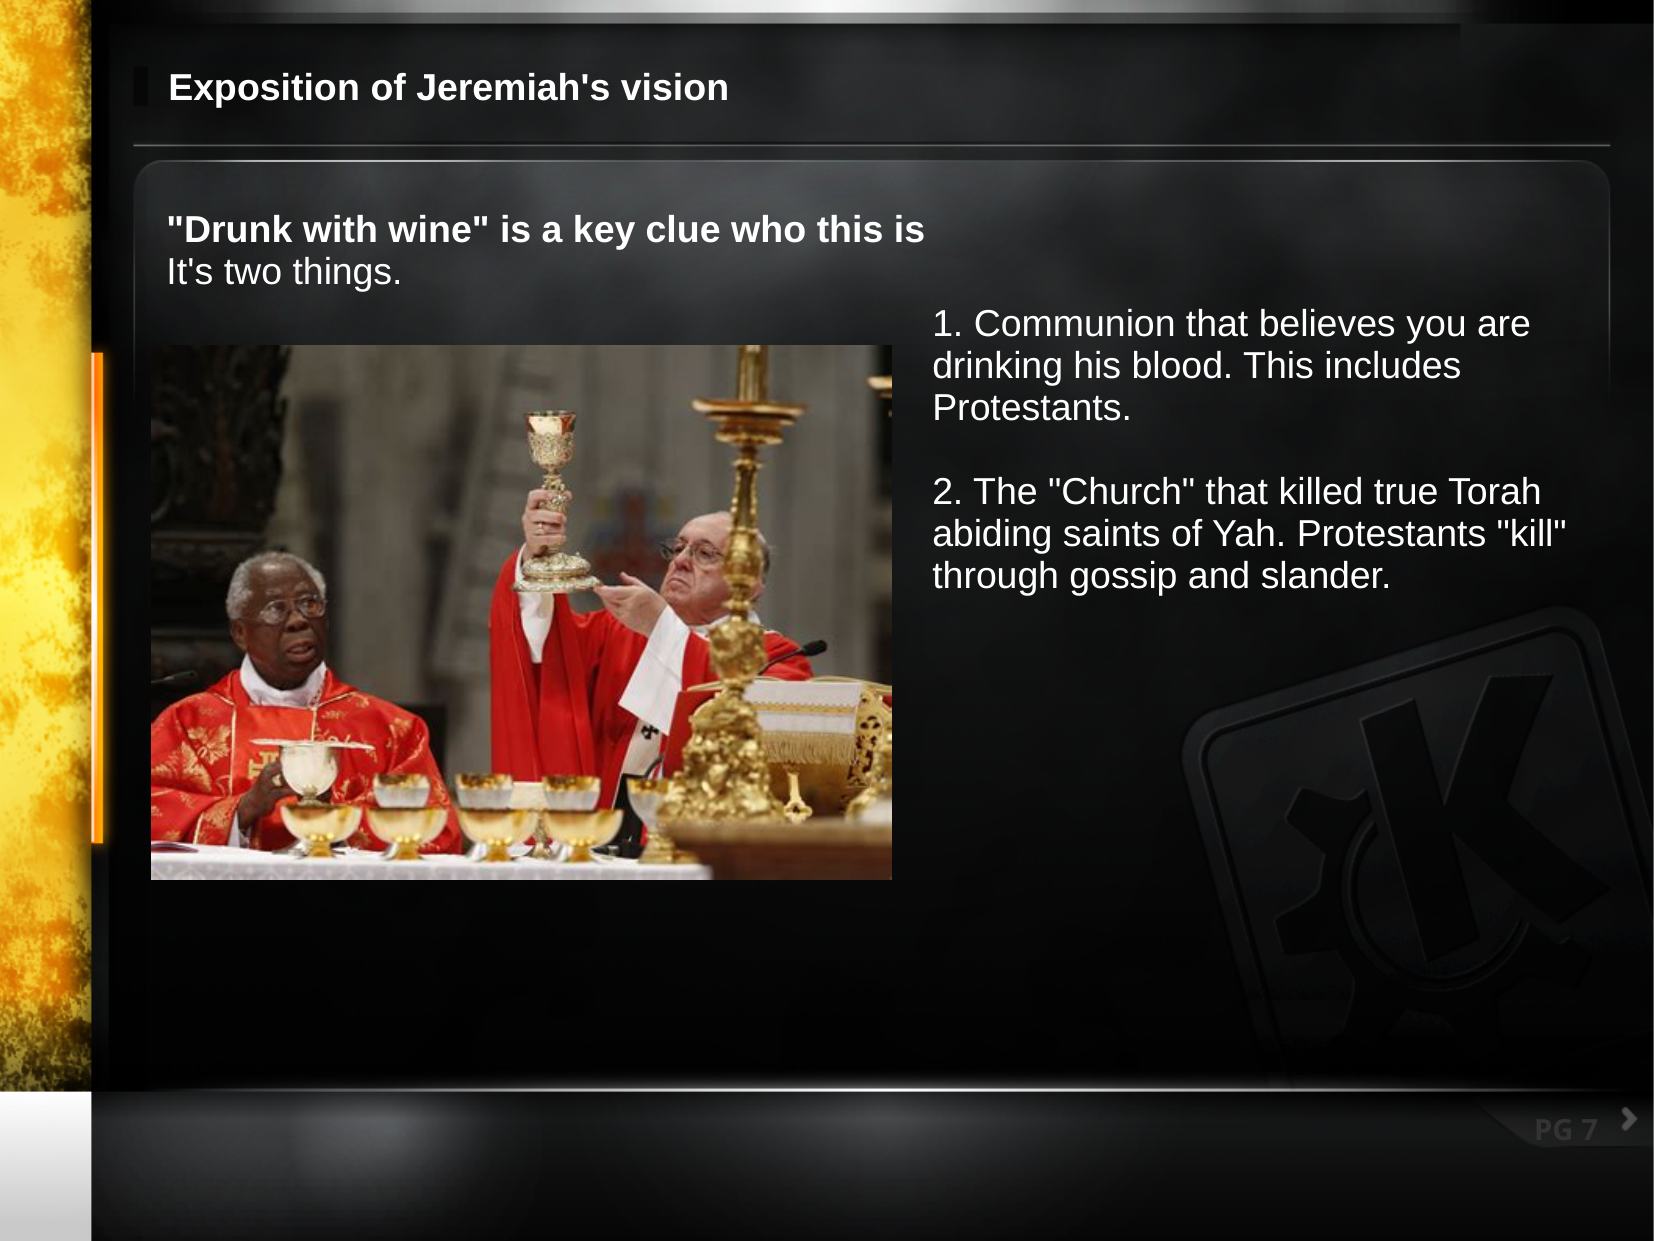

Exposition of Jeremiah's vision
"Drunk with wine" is a key clue who this is
It's two things.
1. Communion that believes you are drinking his blood. This includes Protestants.
2. The "Church" that killed true Torah abiding saints of Yah. Protestants "kill" through gossip and slander.